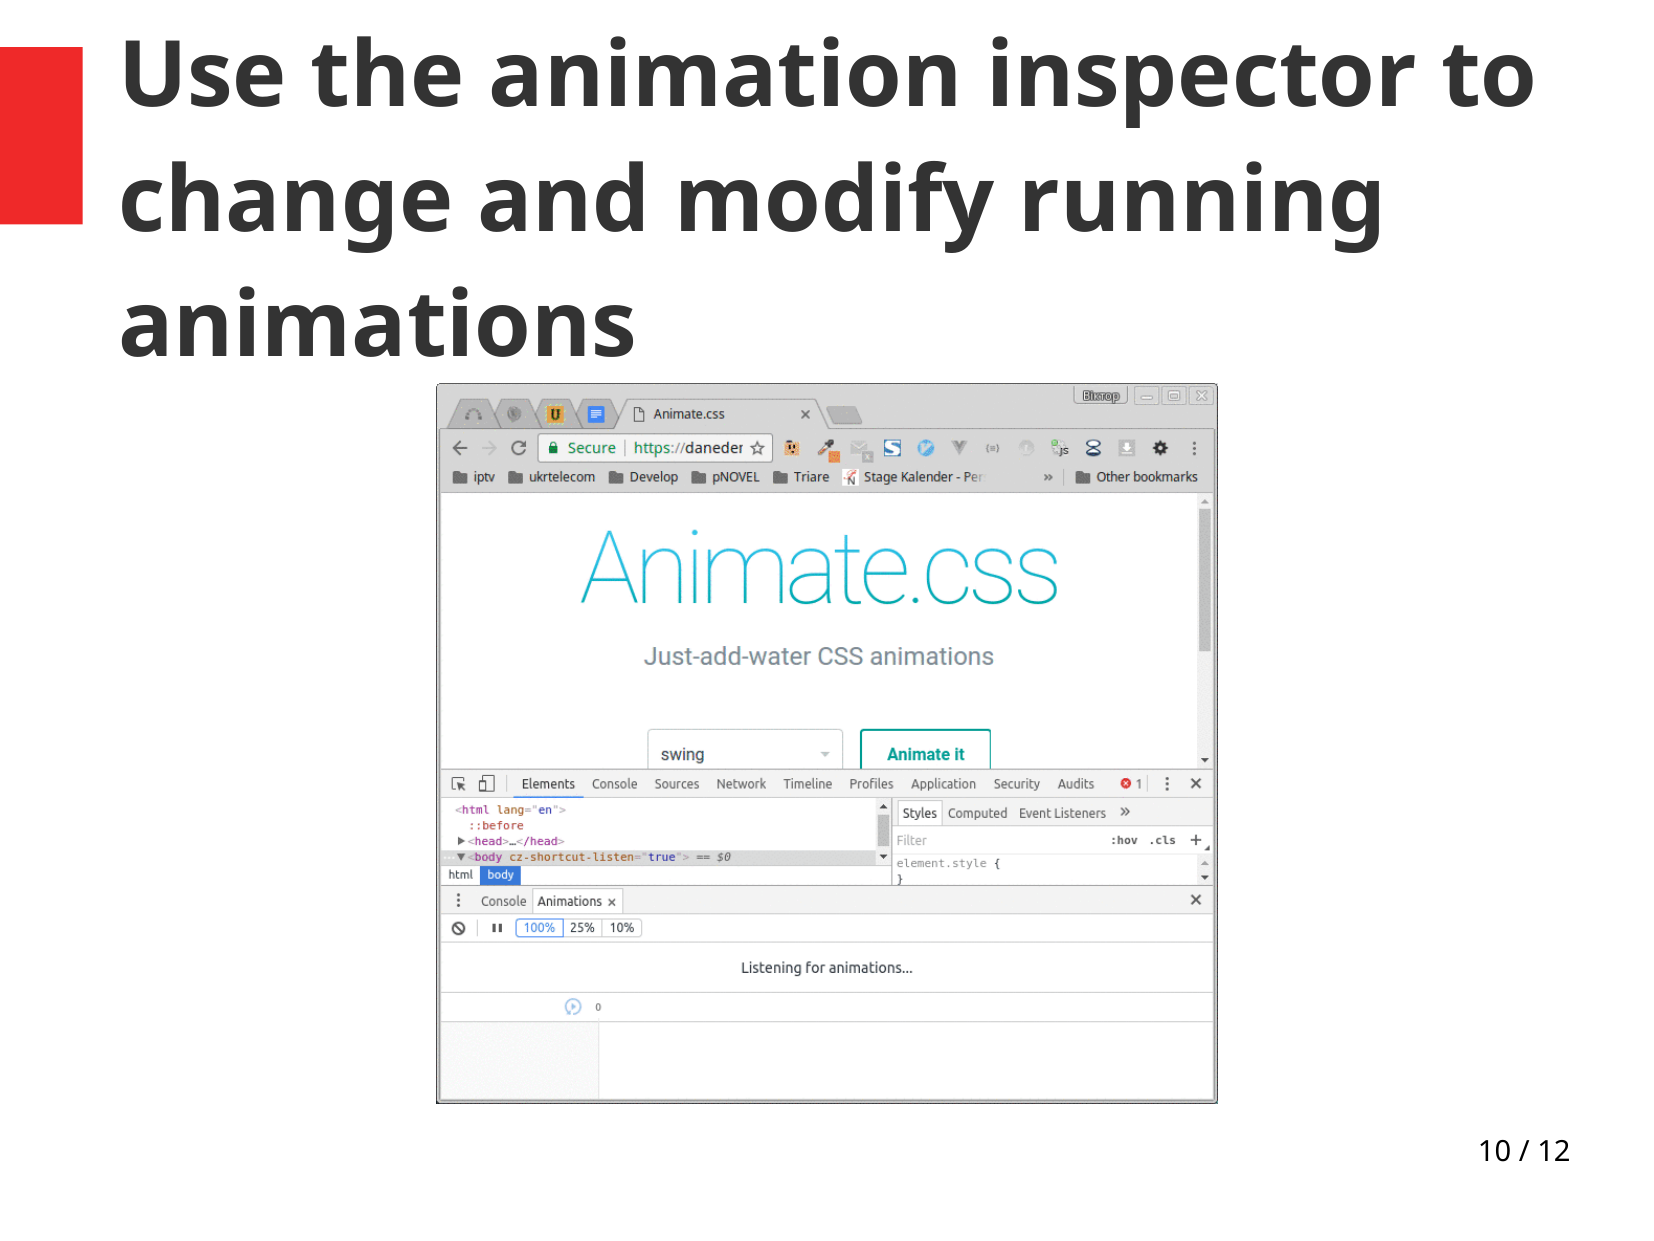

# Use the animation inspector to change and modify running animations
10